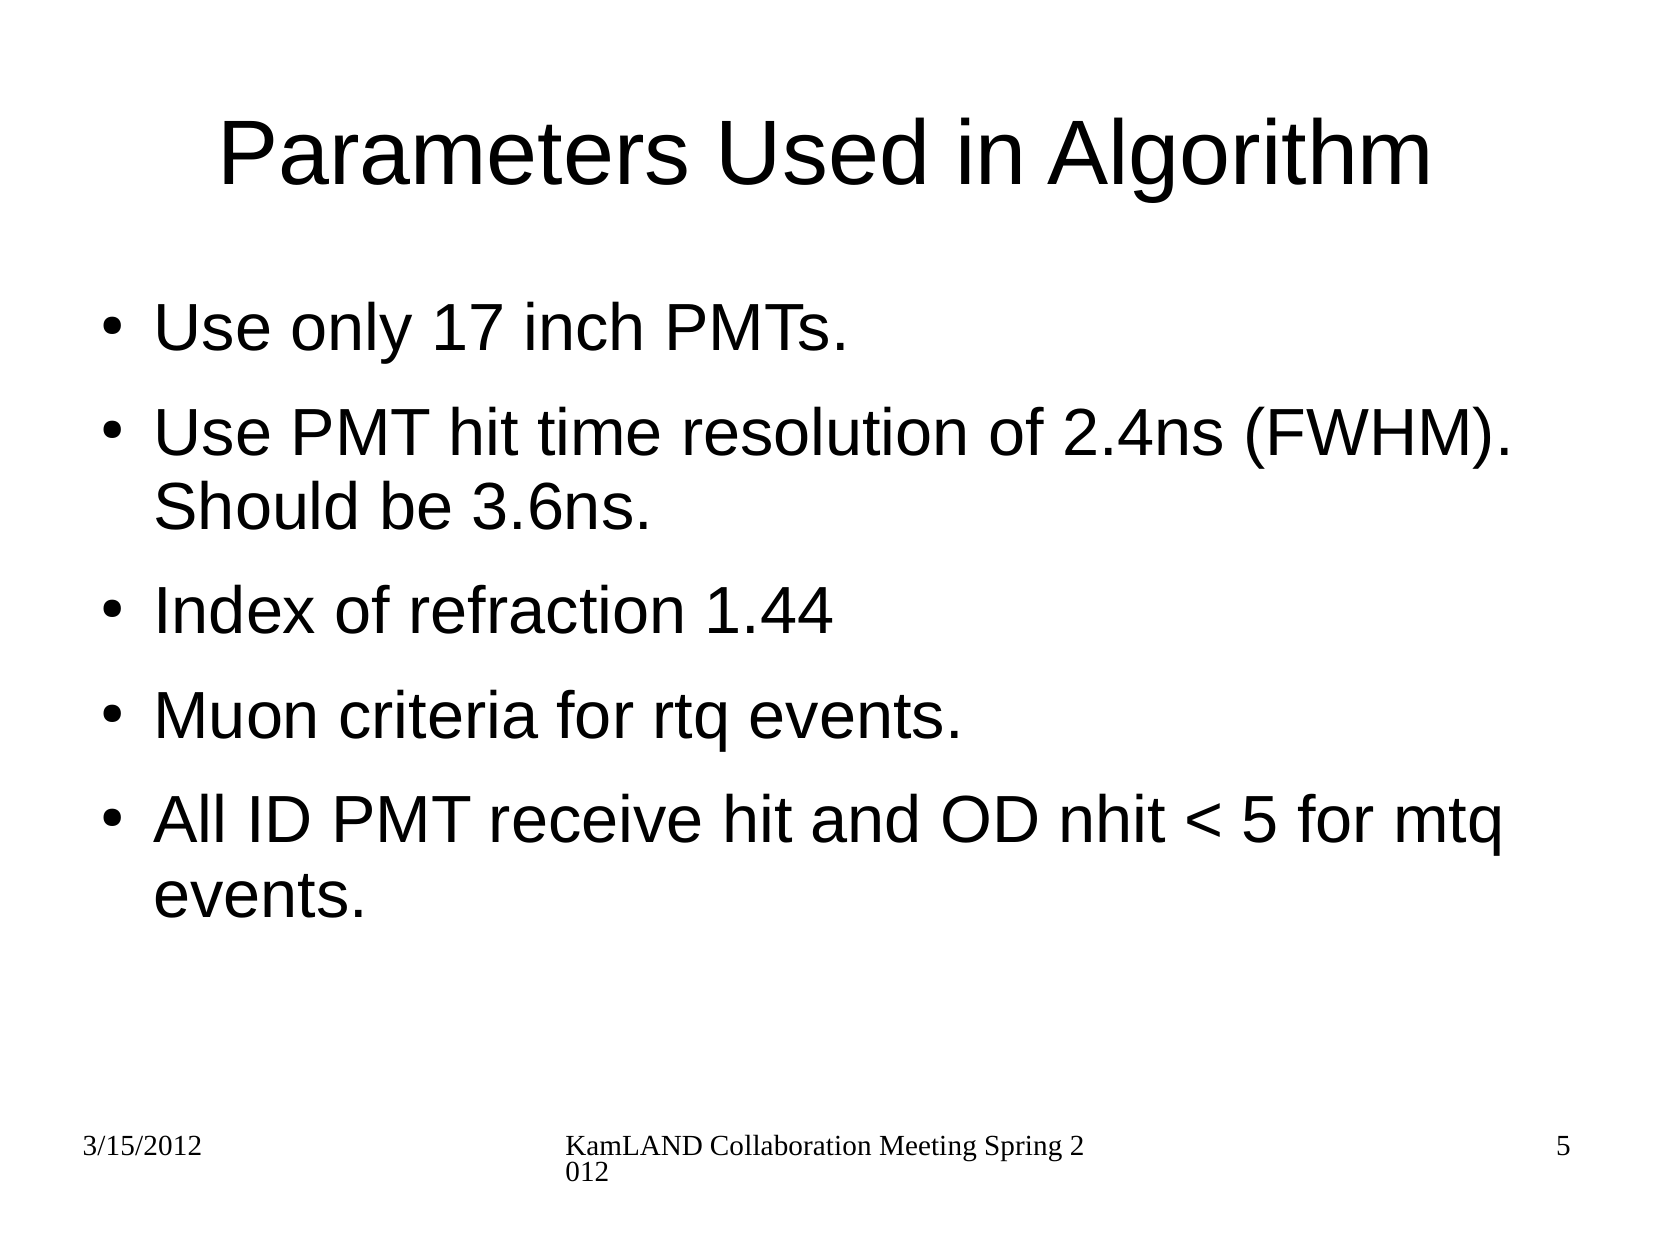

# Parameters Used in Algorithm
Use only 17 inch PMTs.
Use PMT hit time resolution of 2.4ns (FWHM).
Should be 3.6ns.
Index of refraction 1.44
Muon criteria for rtq events.
All ID PMT receive hit and OD nhit < 5 for mtq events.
3/15/2012
KamLAND Collaboration Meeting Spring 2012
5